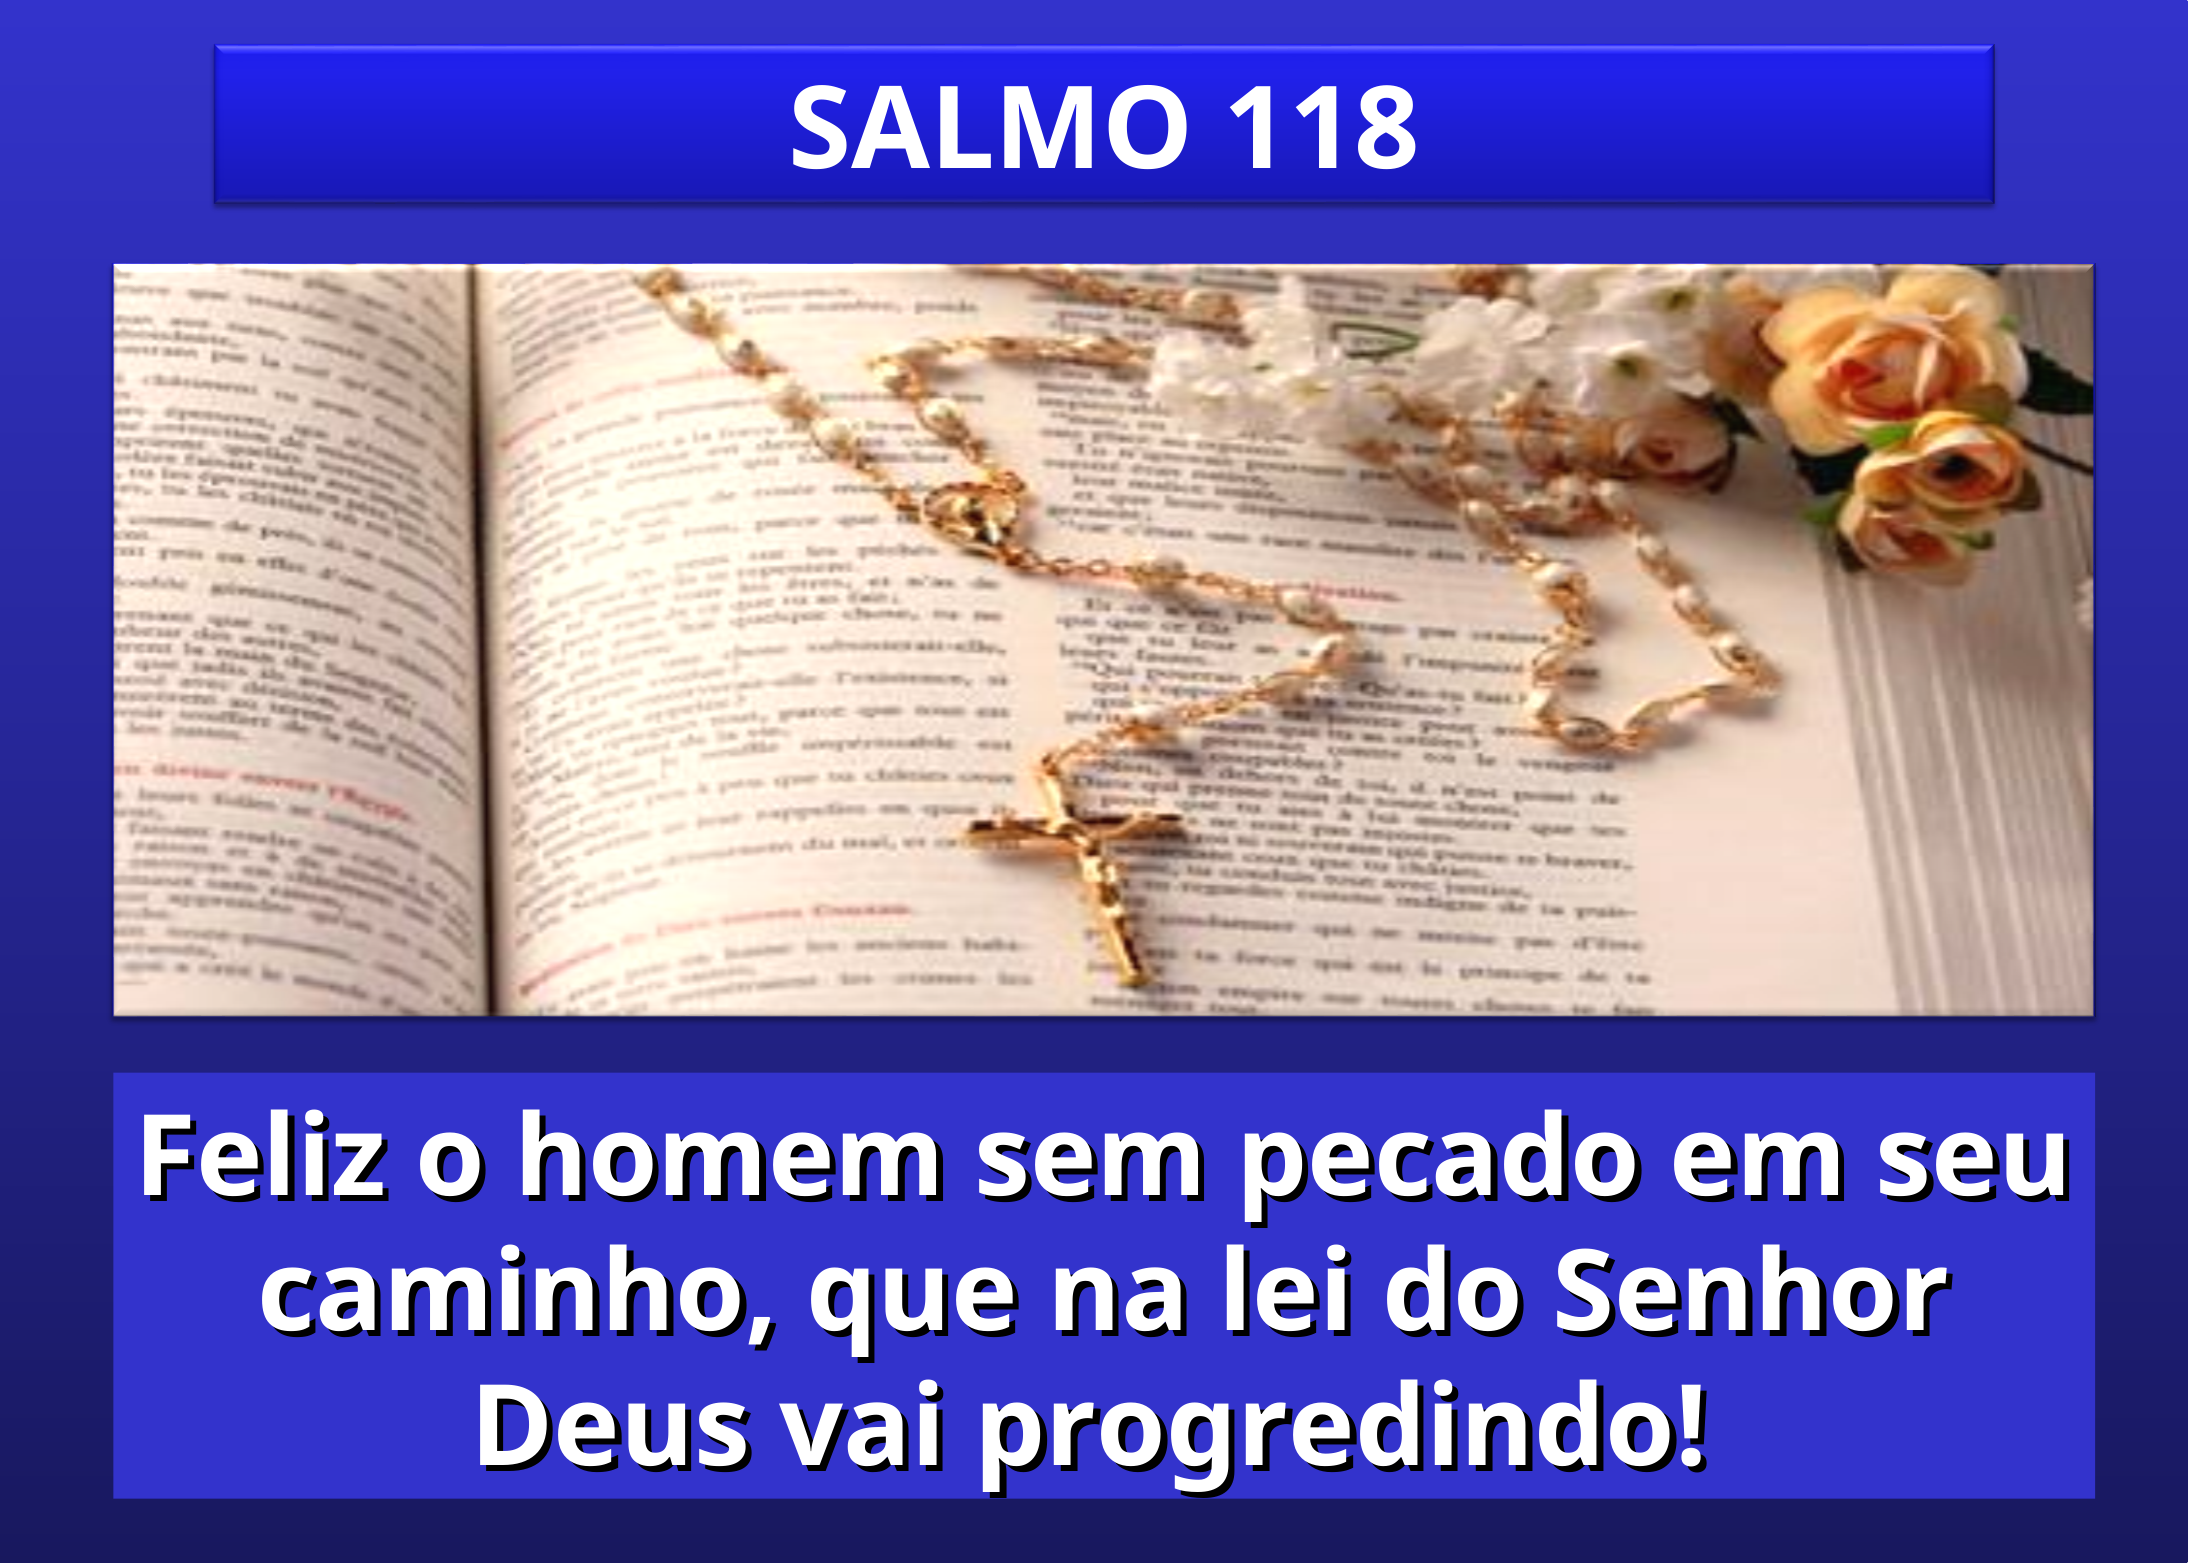

SALMO 118
Feliz o homem sem pecado em seu caminho, que na lei do Senhor Deus vai progredindo!